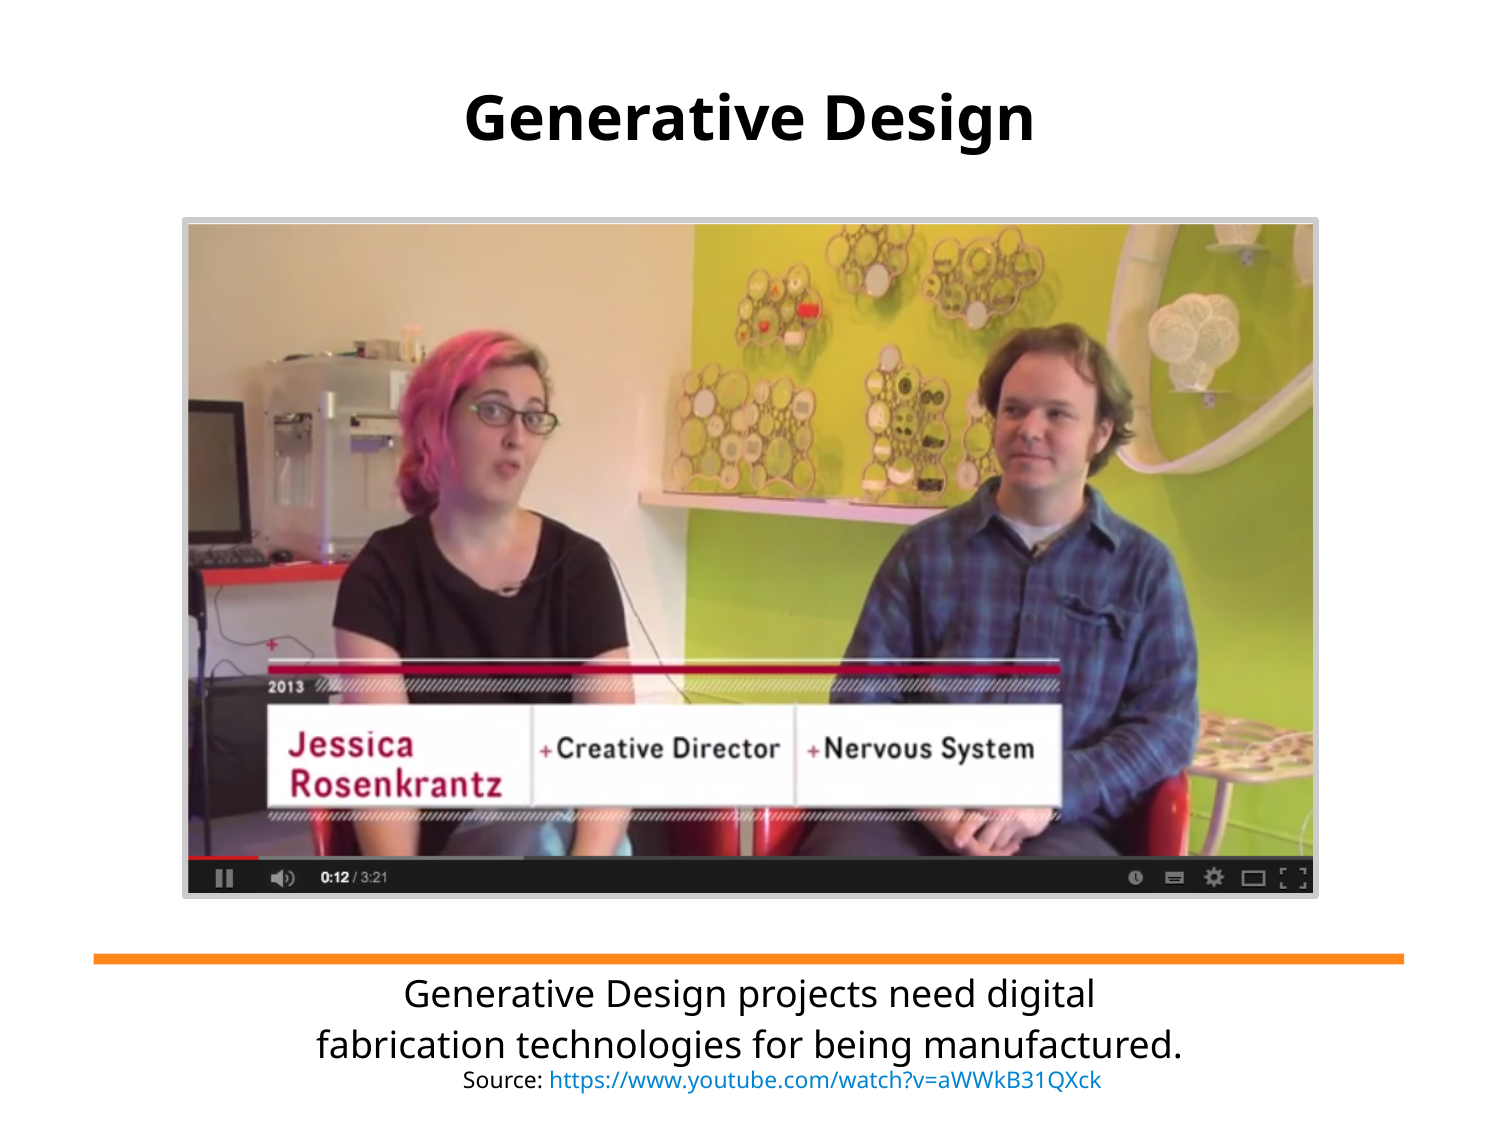

# Generative Design
Not only for Open Design! Even for Generative Design, Mass-customisation, ...
Source: http://www.platform-net.com/
Generative Design projects need digital fabrication technologies for being manufactured.
Source: https://www.youtube.com/watch?v=aWWkB31QXck